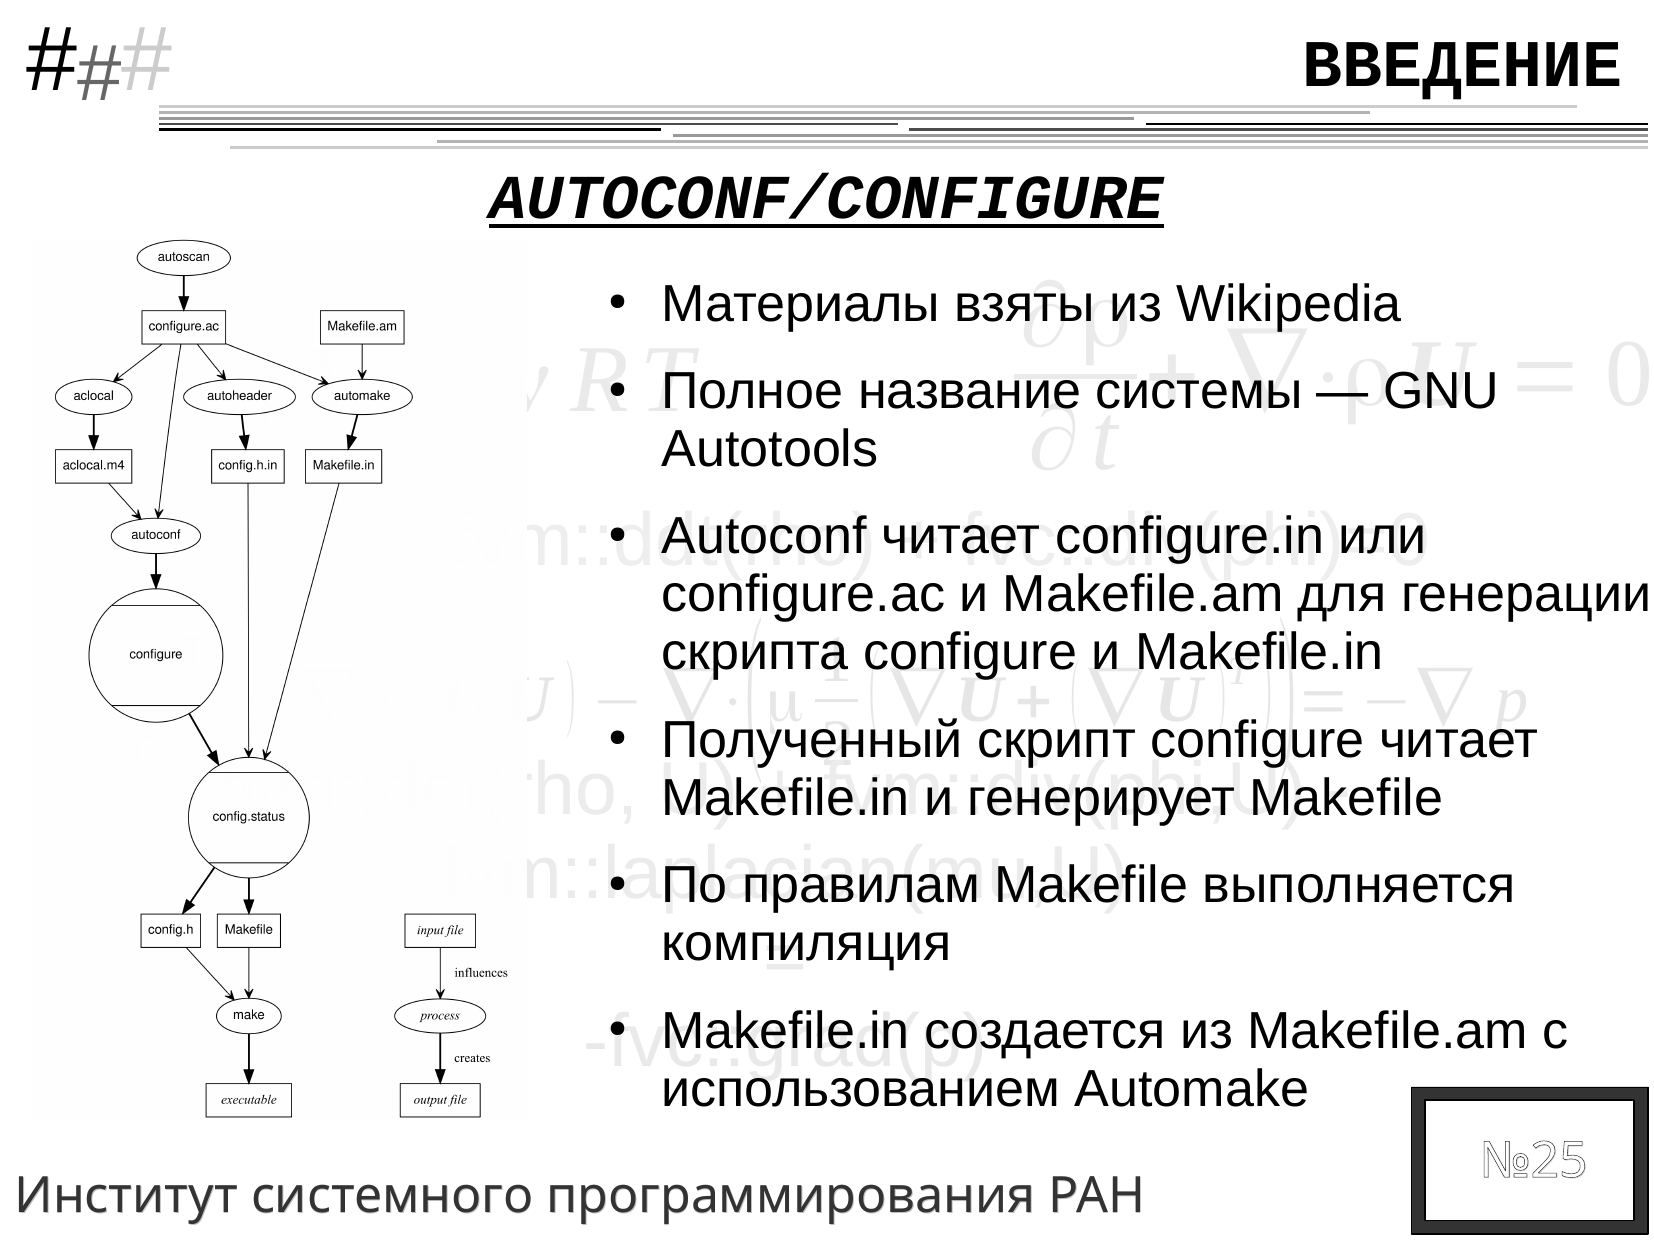

# AUTOCONF/CONFIGURE
Материалы взяты из Wikipedia
Полное название системы — GNU Autotools
Autoconf читает configure.in или configure.ac и Makefile.am для генерации скрипта configure и Makefile.in
Полученный скрипт configure читает Makefile.in и генерирует Makefile
По правилам Makefile выполняется компиляция
Makefile.in создается из Makefile.am с использованием Automake